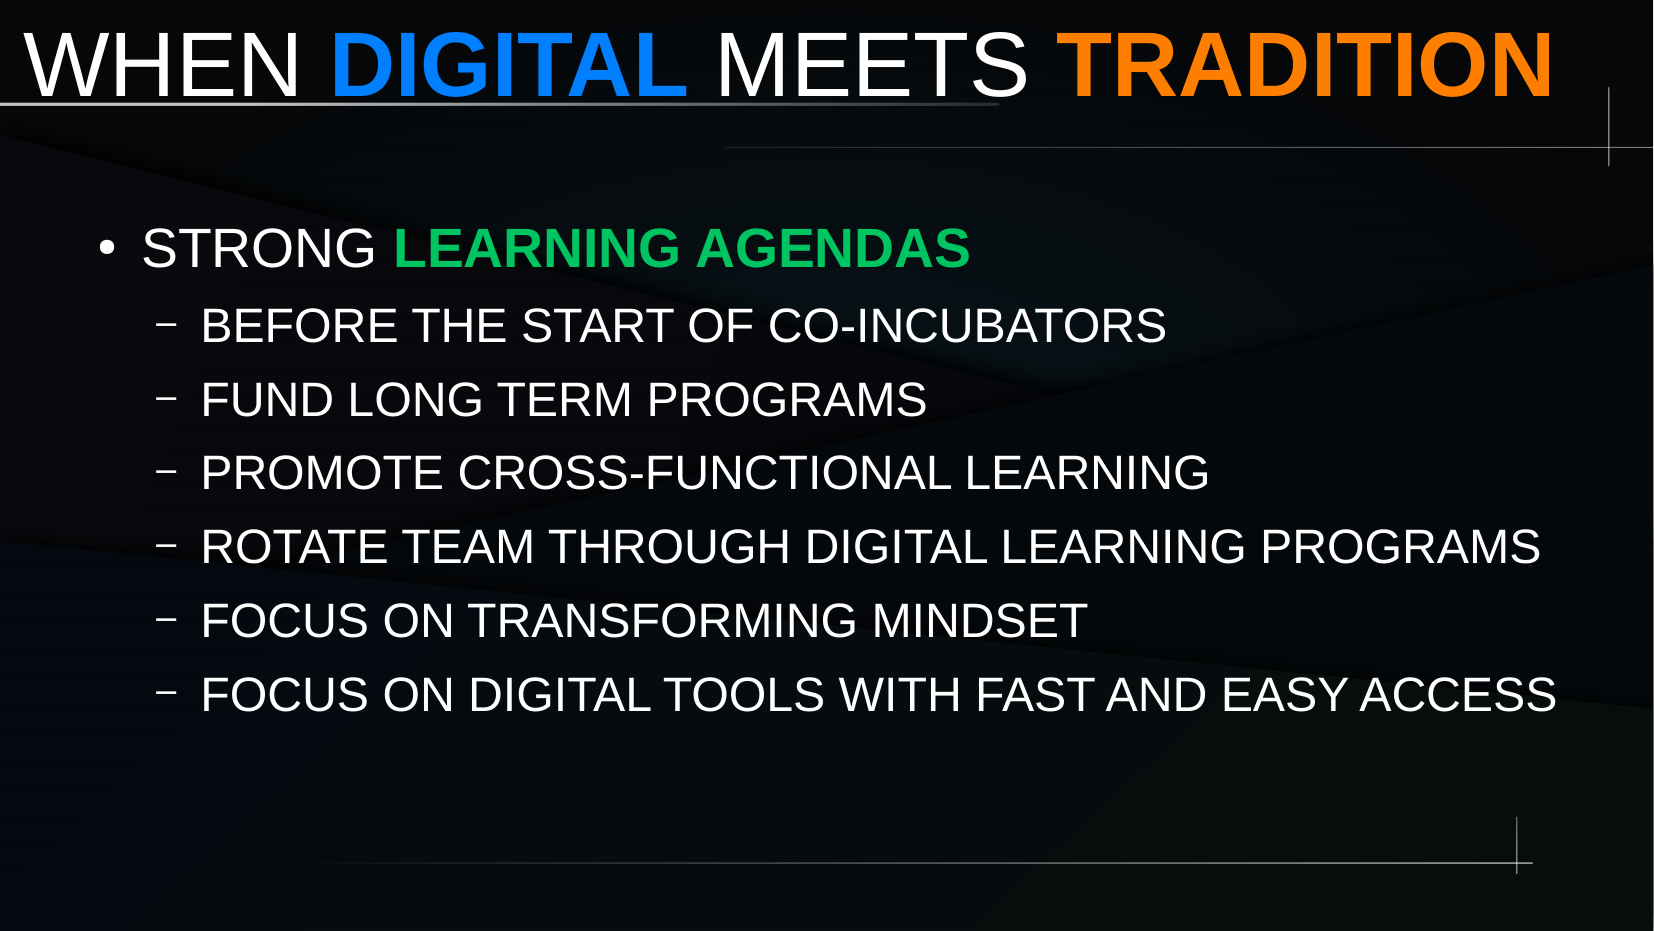

# WHEN DIGITAL MEETS TRADITION
STRONG LEARNING AGENDAS
BEFORE THE START OF CO-INCUBATORS
FUND LONG TERM PROGRAMS
PROMOTE CROSS-FUNCTIONAL LEARNING
ROTATE TEAM THROUGH DIGITAL LEARNING PROGRAMS
FOCUS ON TRANSFORMING MINDSET
FOCUS ON DIGITAL TOOLS WITH FAST AND EASY ACCESS